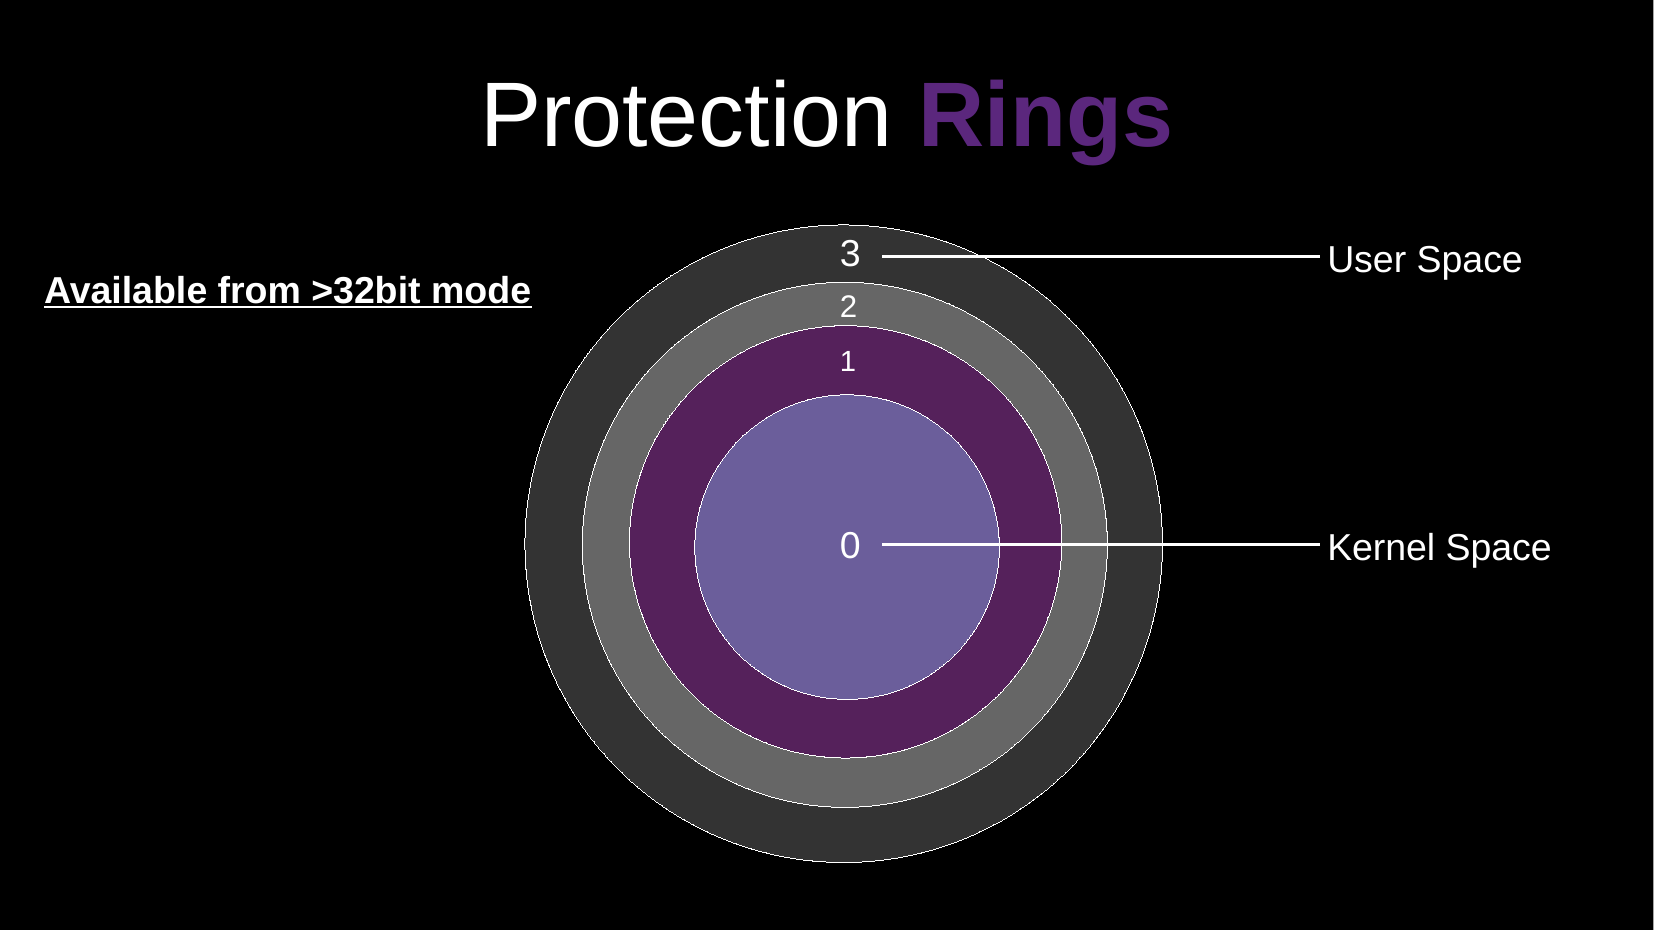

# Protection Rings
3
User Space
Available from >32bit mode
2
1
0
Kernel Space